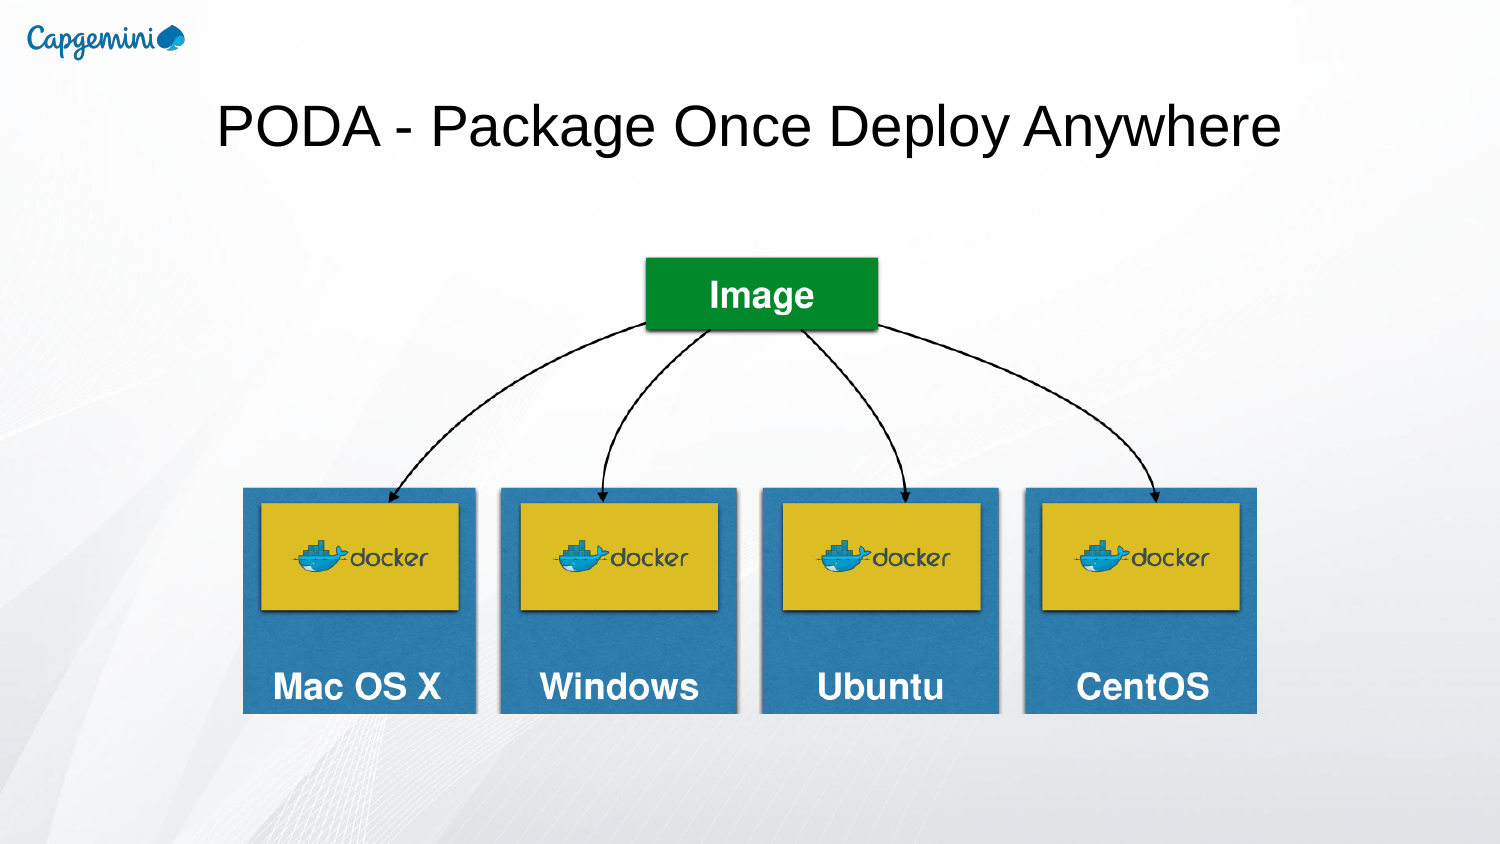

# PODA - Package Once Deploy Anywhere